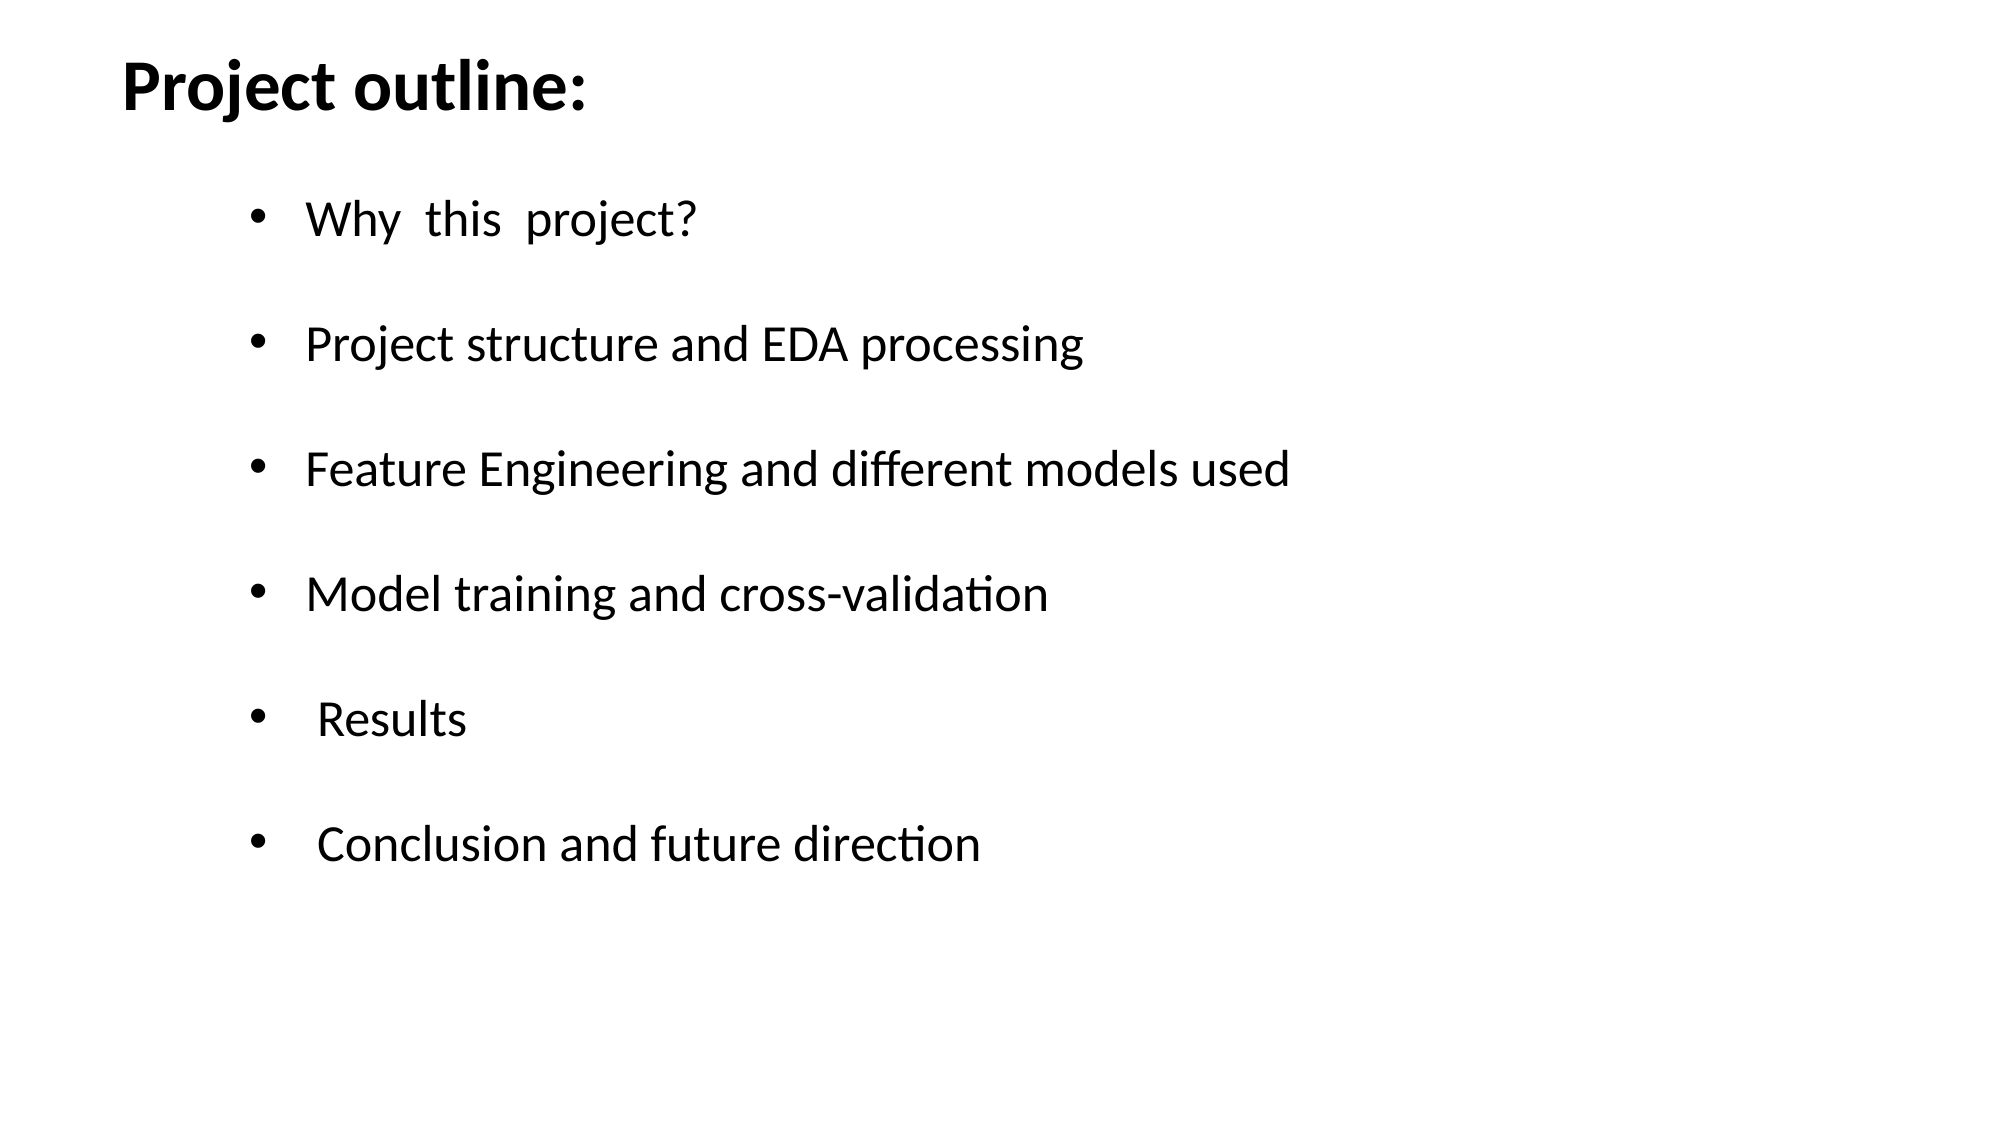

Project outline:
Why this project?
Project structure and EDA processing
Feature Engineering and different models used
Model training and cross-validation
 Results
 Conclusion and future direction